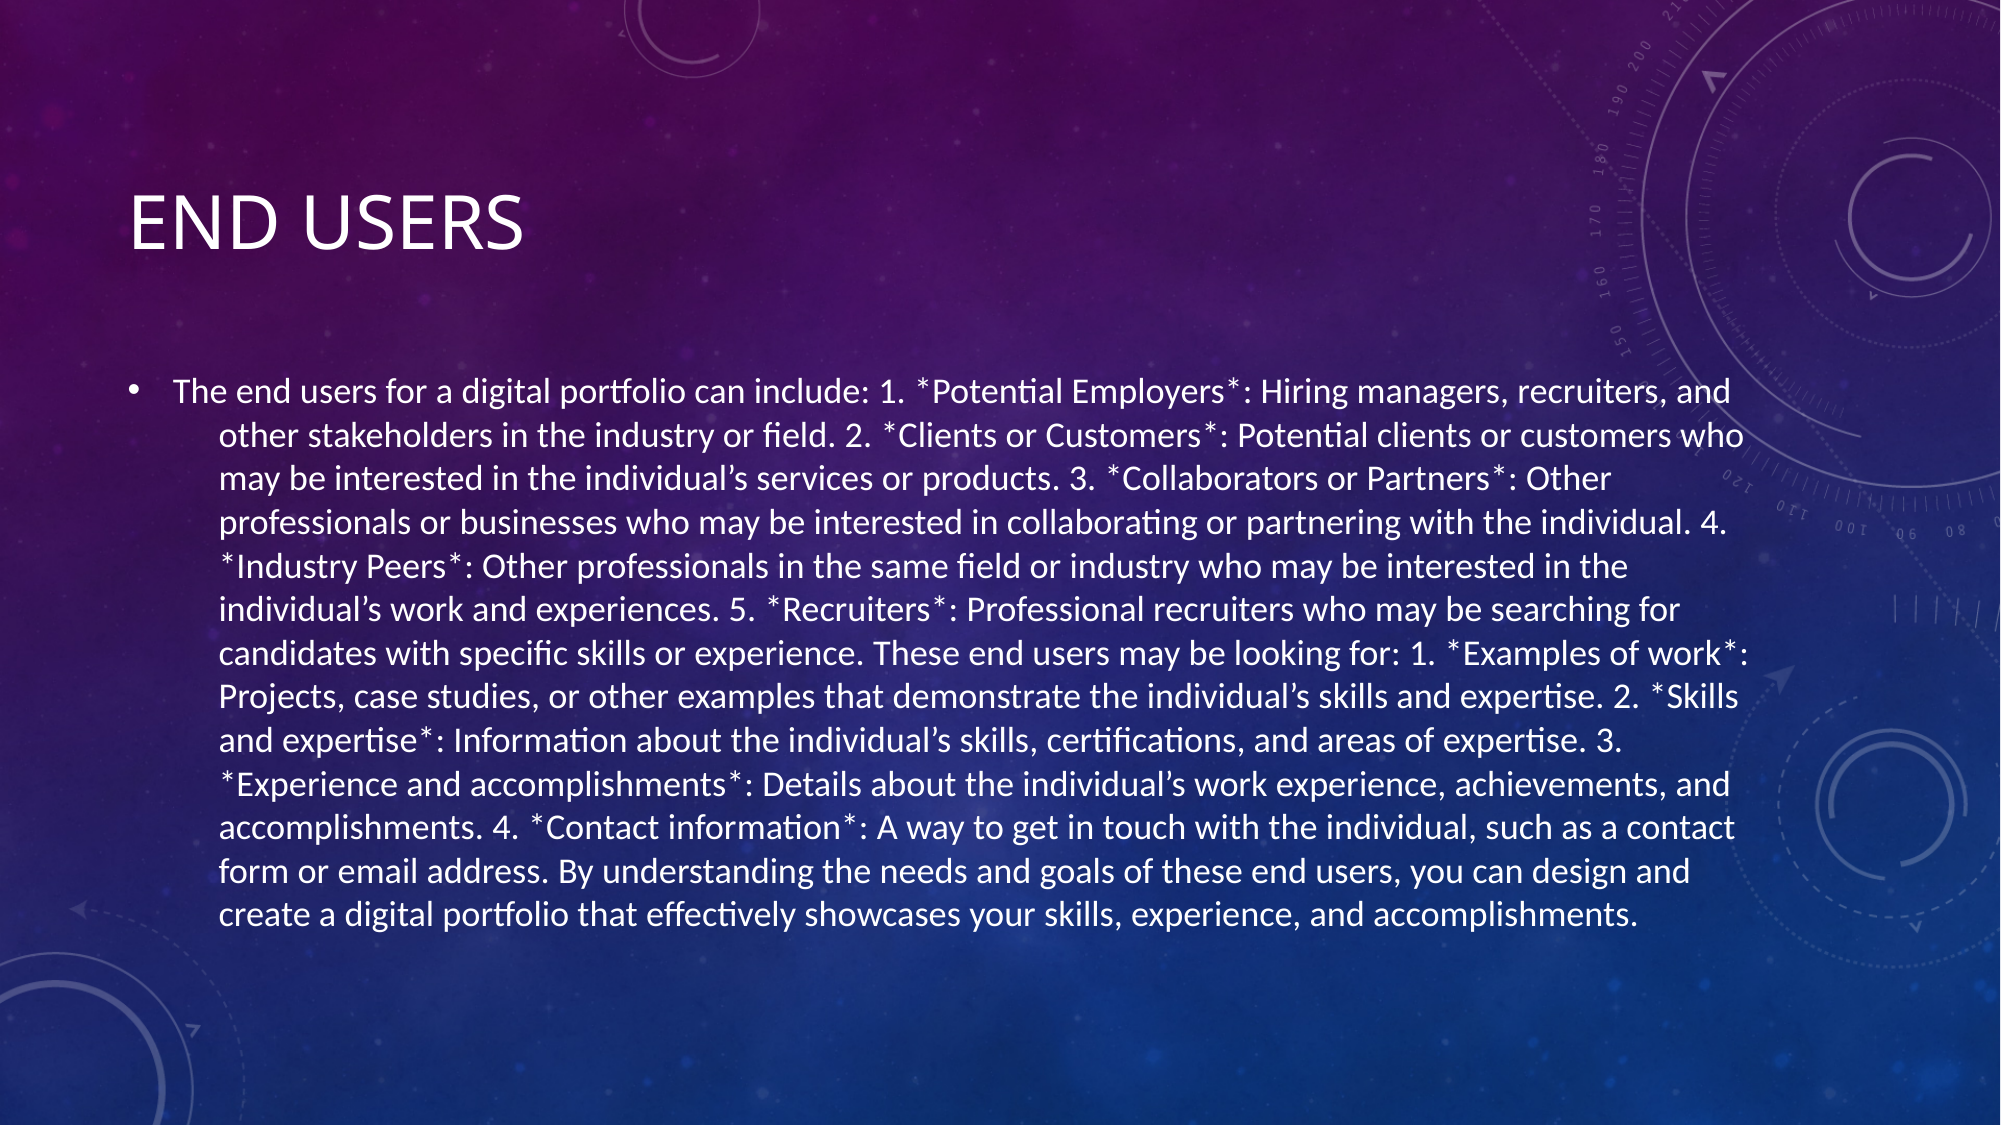

# End Users
The end users for a digital portfolio can include: 1. *Potential Employers*: Hiring managers, recruiters, and other stakeholders in the industry or field. 2. *Clients or Customers*: Potential clients or customers who may be interested in the individual’s services or products. 3. *Collaborators or Partners*: Other professionals or businesses who may be interested in collaborating or partnering with the individual. 4. *Industry Peers*: Other professionals in the same field or industry who may be interested in the individual’s work and experiences. 5. *Recruiters*: Professional recruiters who may be searching for candidates with specific skills or experience. These end users may be looking for: 1. *Examples of work*: Projects, case studies, or other examples that demonstrate the individual’s skills and expertise. 2. *Skills and expertise*: Information about the individual’s skills, certifications, and areas of expertise. 3. *Experience and accomplishments*: Details about the individual’s work experience, achievements, and accomplishments. 4. *Contact information*: A way to get in touch with the individual, such as a contact form or email address. By understanding the needs and goals of these end users, you can design and create a digital portfolio that effectively showcases your skills, experience, and accomplishments.